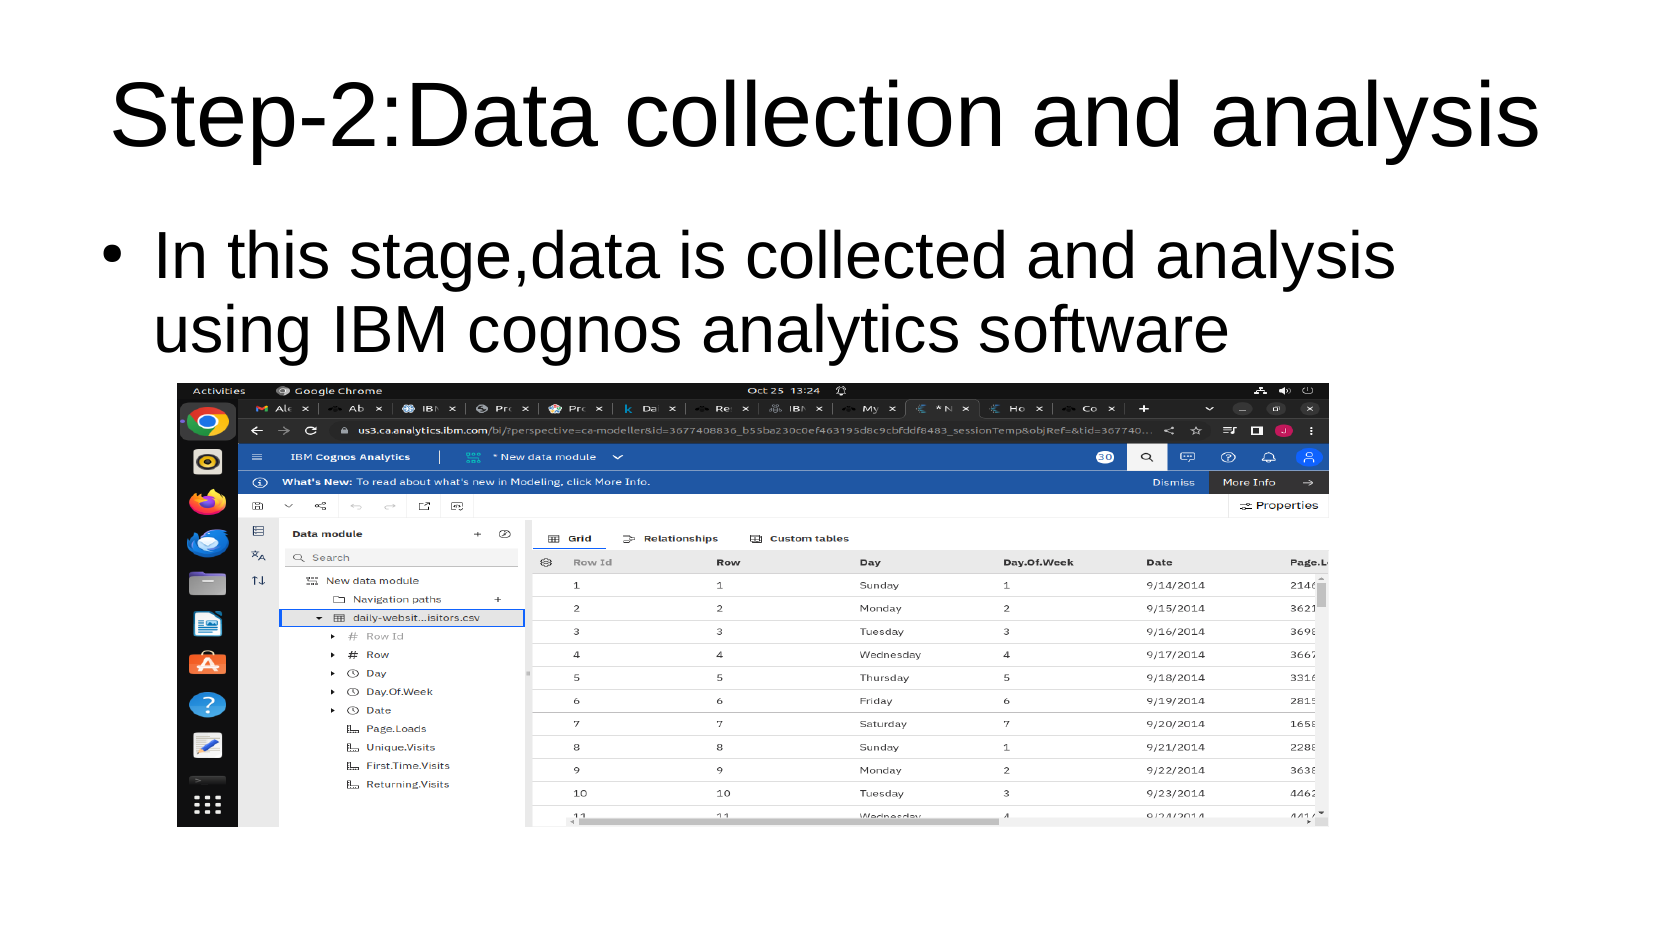

# Step-2:Data collection and analysis
In this stage,data is collected and analysis using IBM cognos analytics software